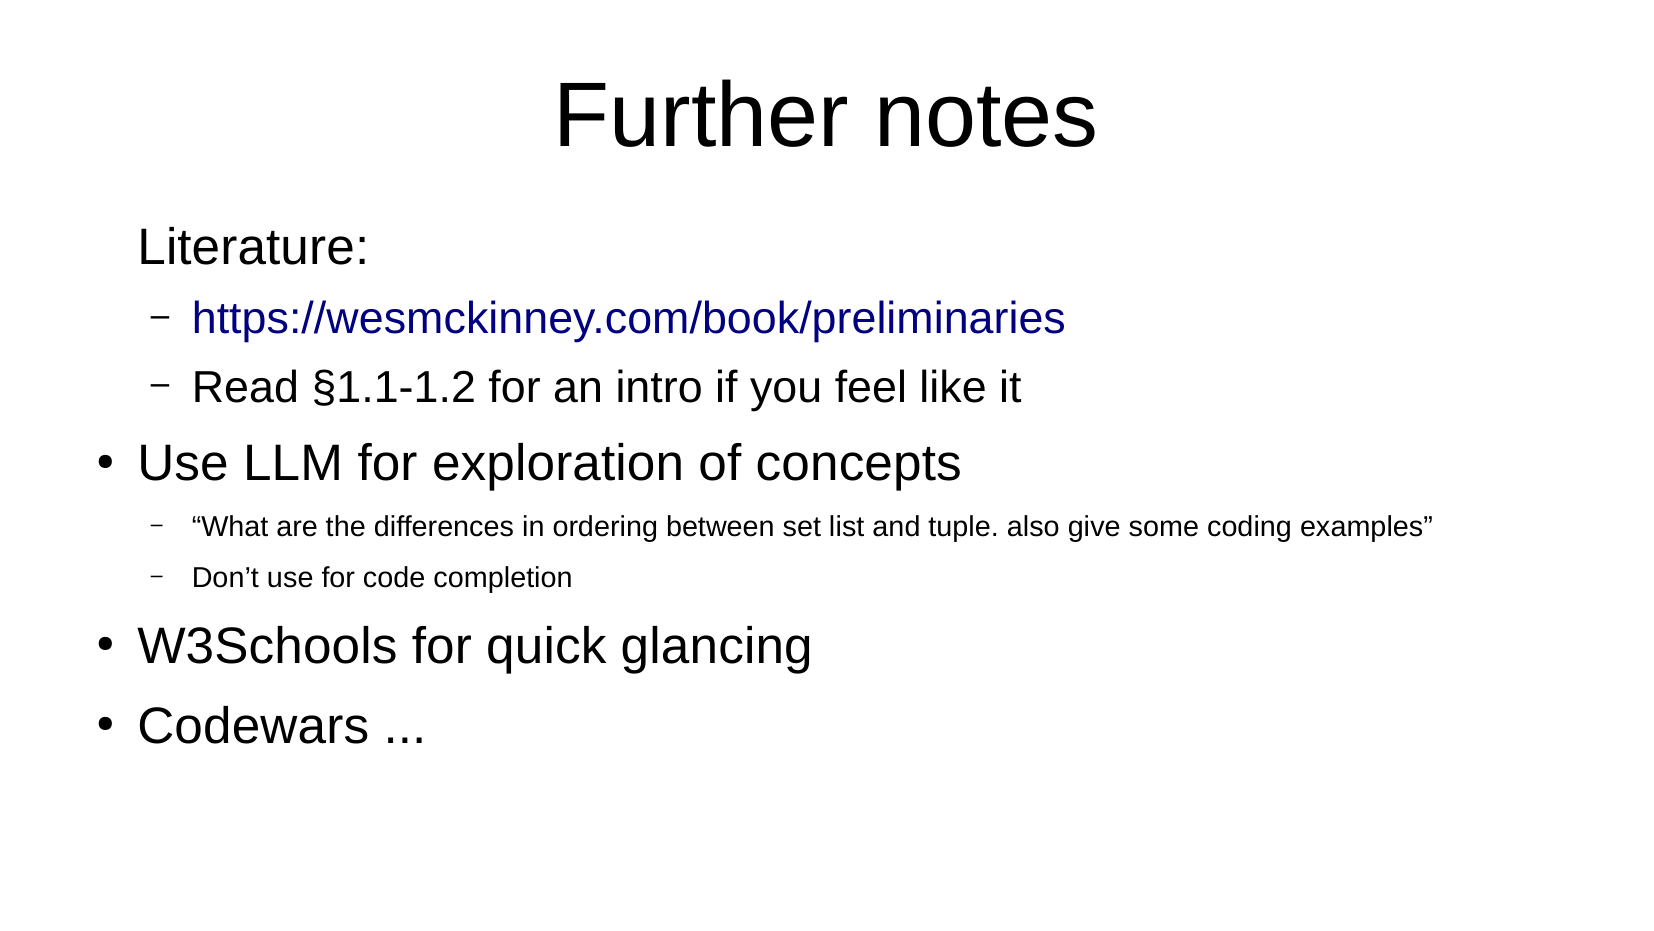

# Further notes
Literature:
https://wesmckinney.com/book/preliminaries
Read §1.1-1.2 for an intro if you feel like it
Use LLM for exploration of concepts
“What are the differences in ordering between set list and tuple. also give some coding examples”
Don’t use for code completion
W3Schools for quick glancing
Codewars ...